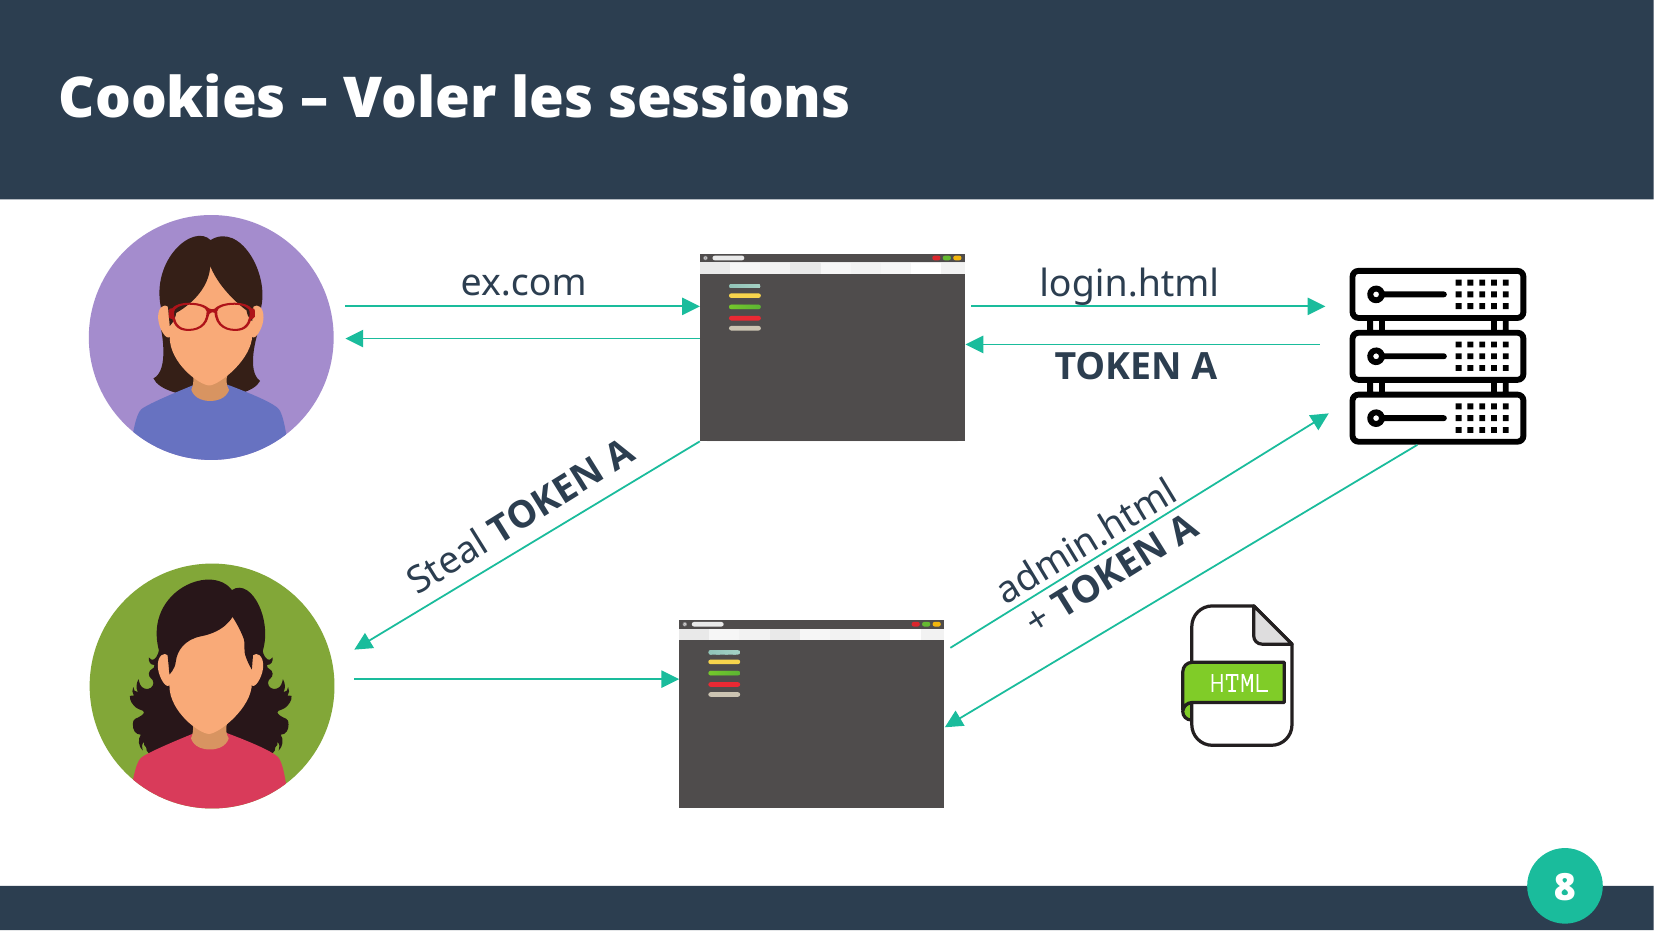

# Cookies – Voler les sessions
ex.com
login.html
TOKEN A
Steal TOKEN A
+ TOKEN A
admin.html